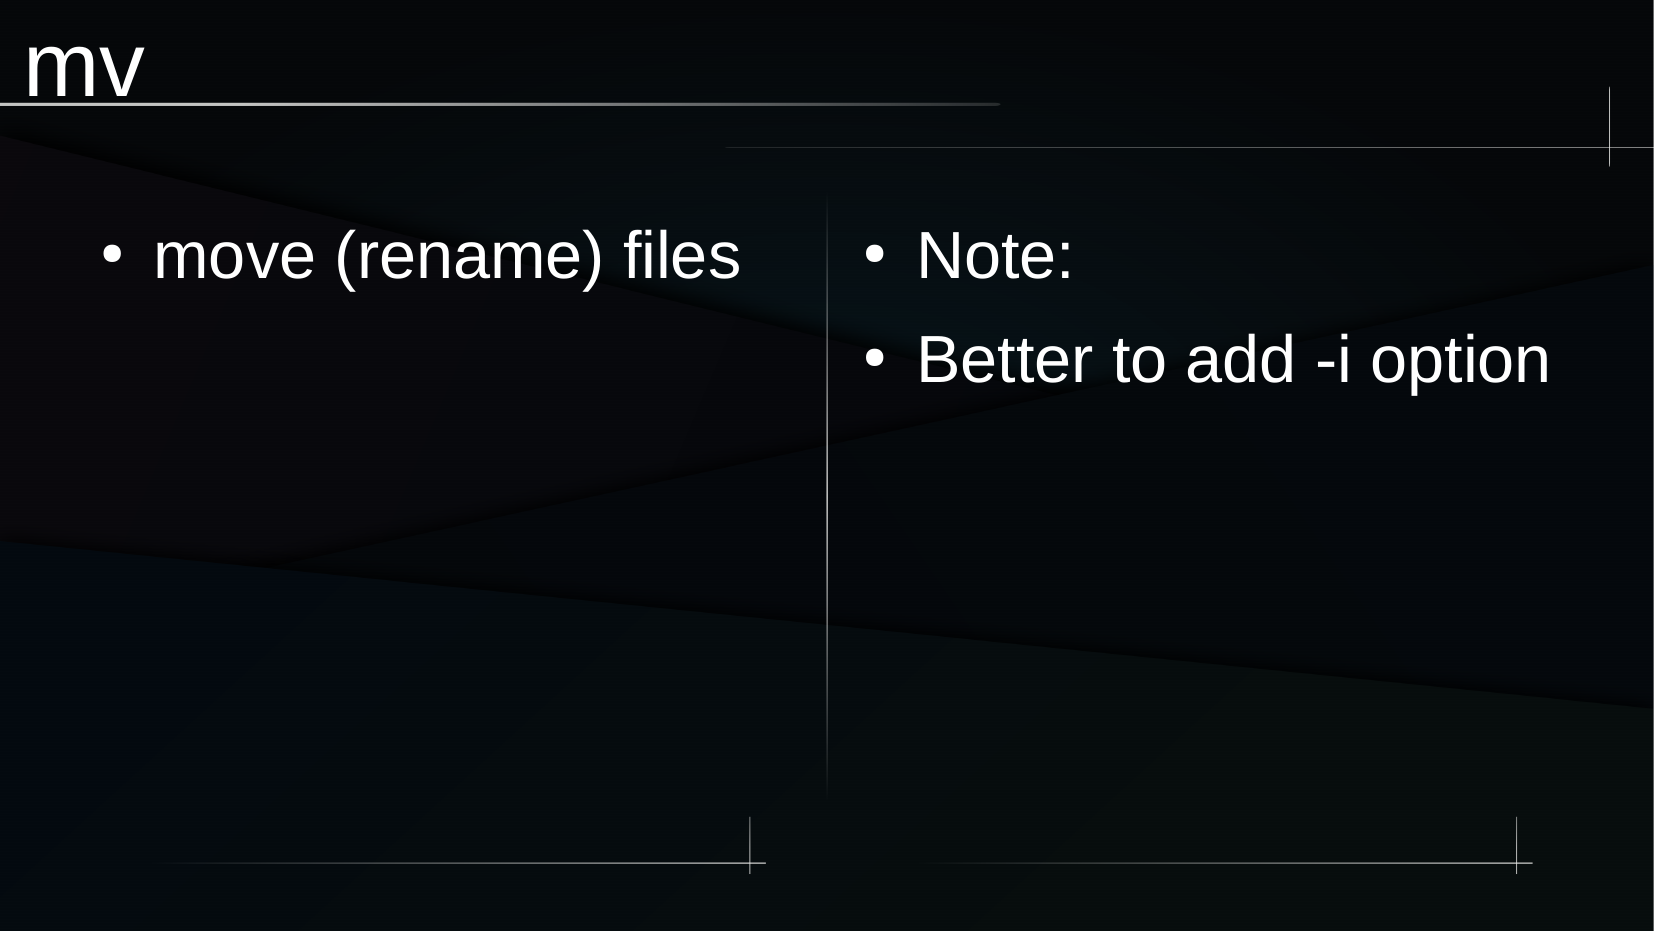

# mv
move (rename) files
Note:
Better to add -i option